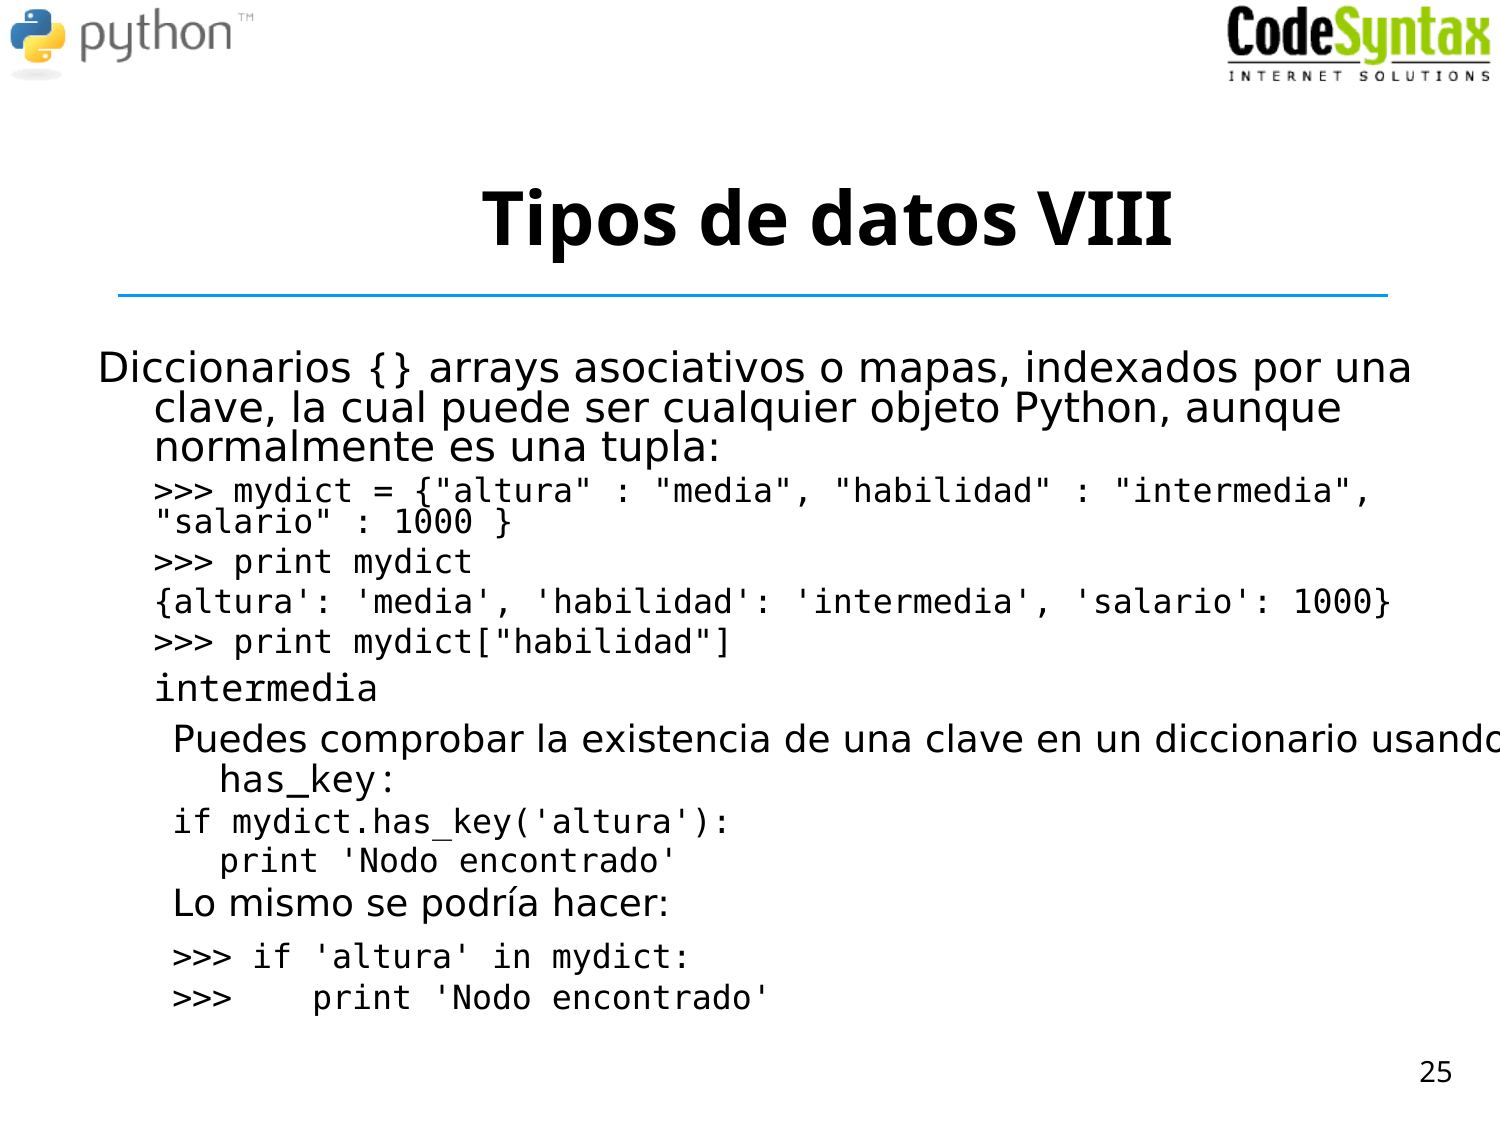

# Tipos de datos VIII
Diccionarios {} arrays asociativos o mapas, indexados por una clave, la cual puede ser cualquier objeto Python, aunque normalmente es una tupla:
	>>> mydict = {"altura" : "media", "habilidad" : "intermedia", "salario" : 1000 }
	>>> print mydict
	{altura': 'media', 'habilidad': 'intermedia', 'salario': 1000}
	>>> print mydict["habilidad"]
	intermedia
Puedes comprobar la existencia de una clave en un diccionario usando has_key:
if mydict.has_key('altura'):
	print 'Nodo encontrado'
Lo mismo se podría hacer:
>>> if 'altura' in mydict:
>>> print 'Nodo encontrado'
25